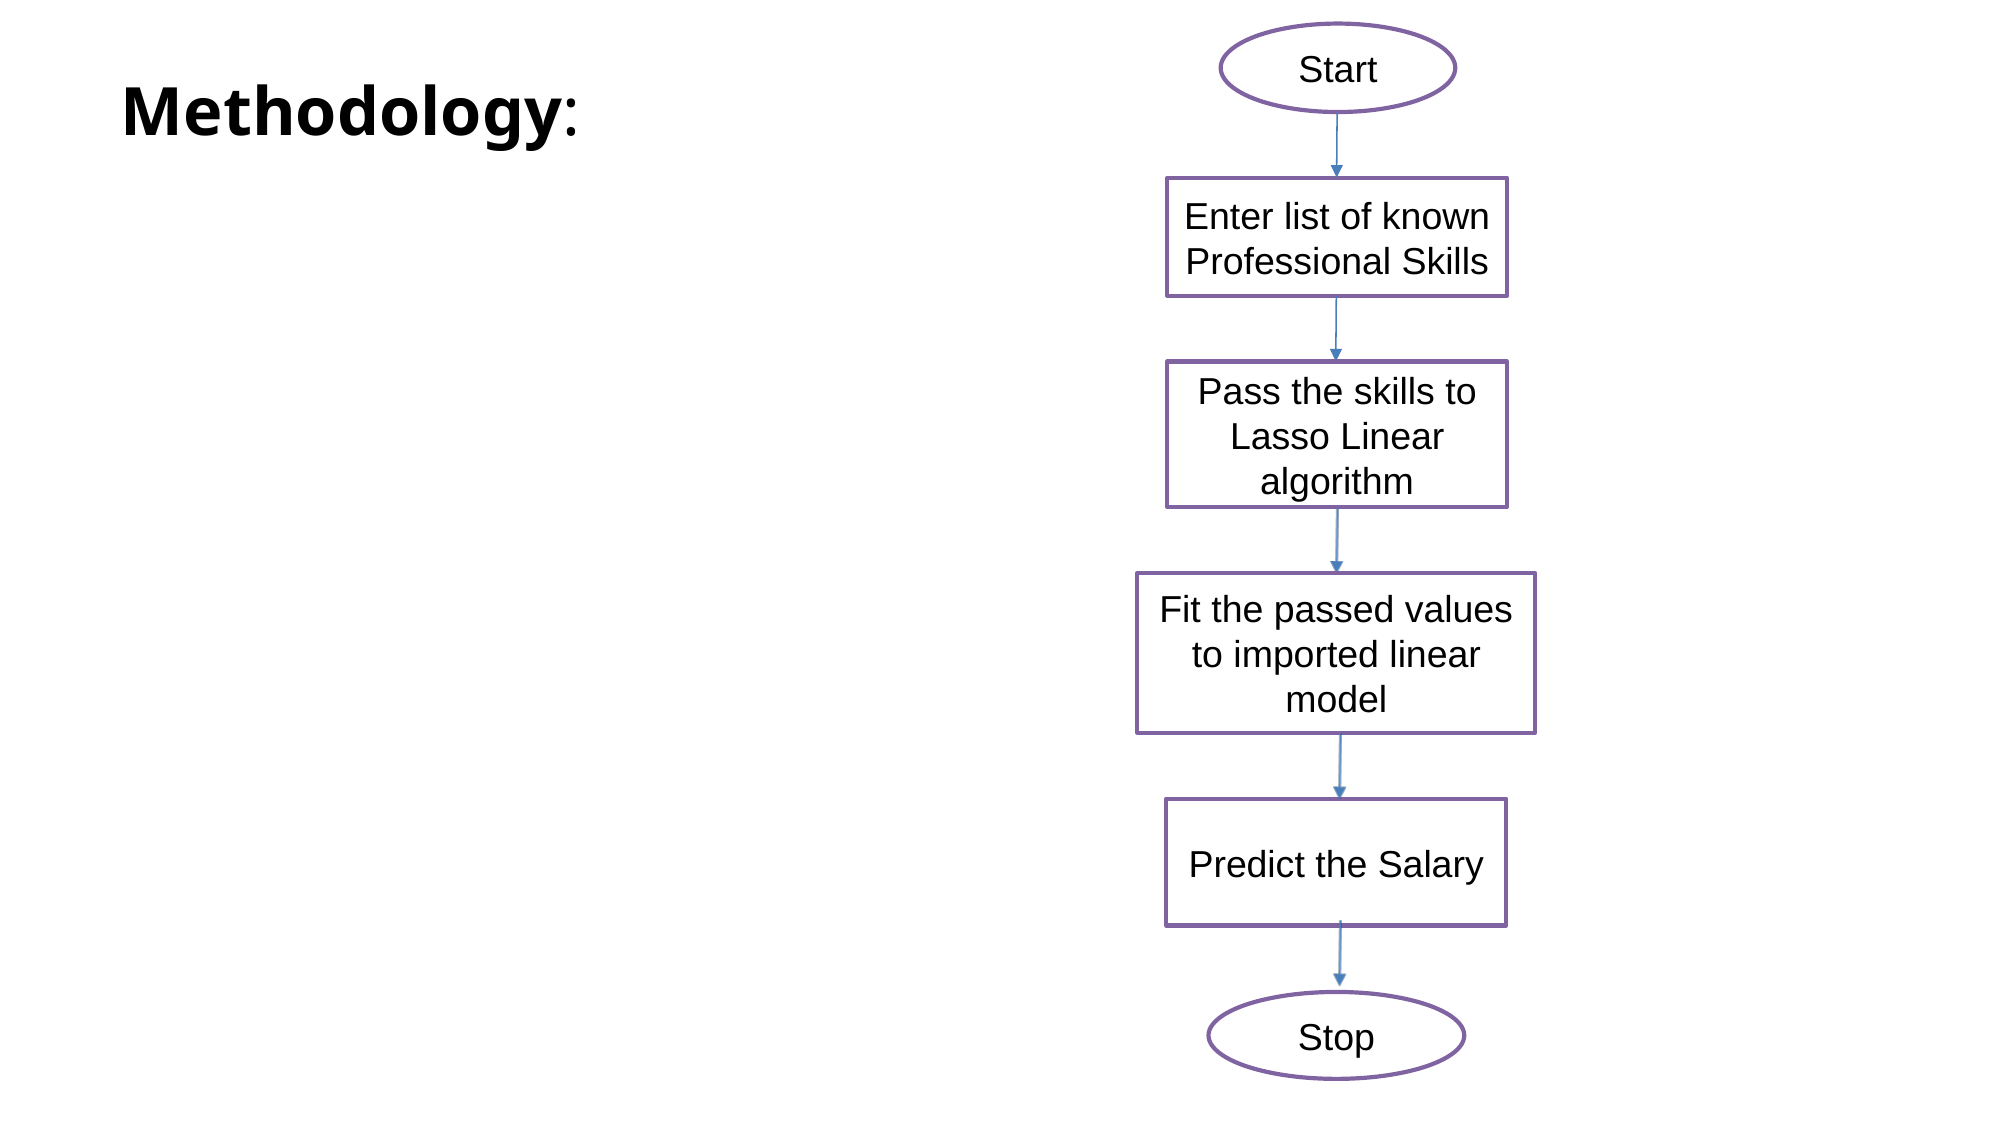

Start
Methodology:
Enter list of known Professional Skills
Pass the skills to Lasso Linear algorithm
Fit the passed values to imported linear model
Predict the Salary
Stop